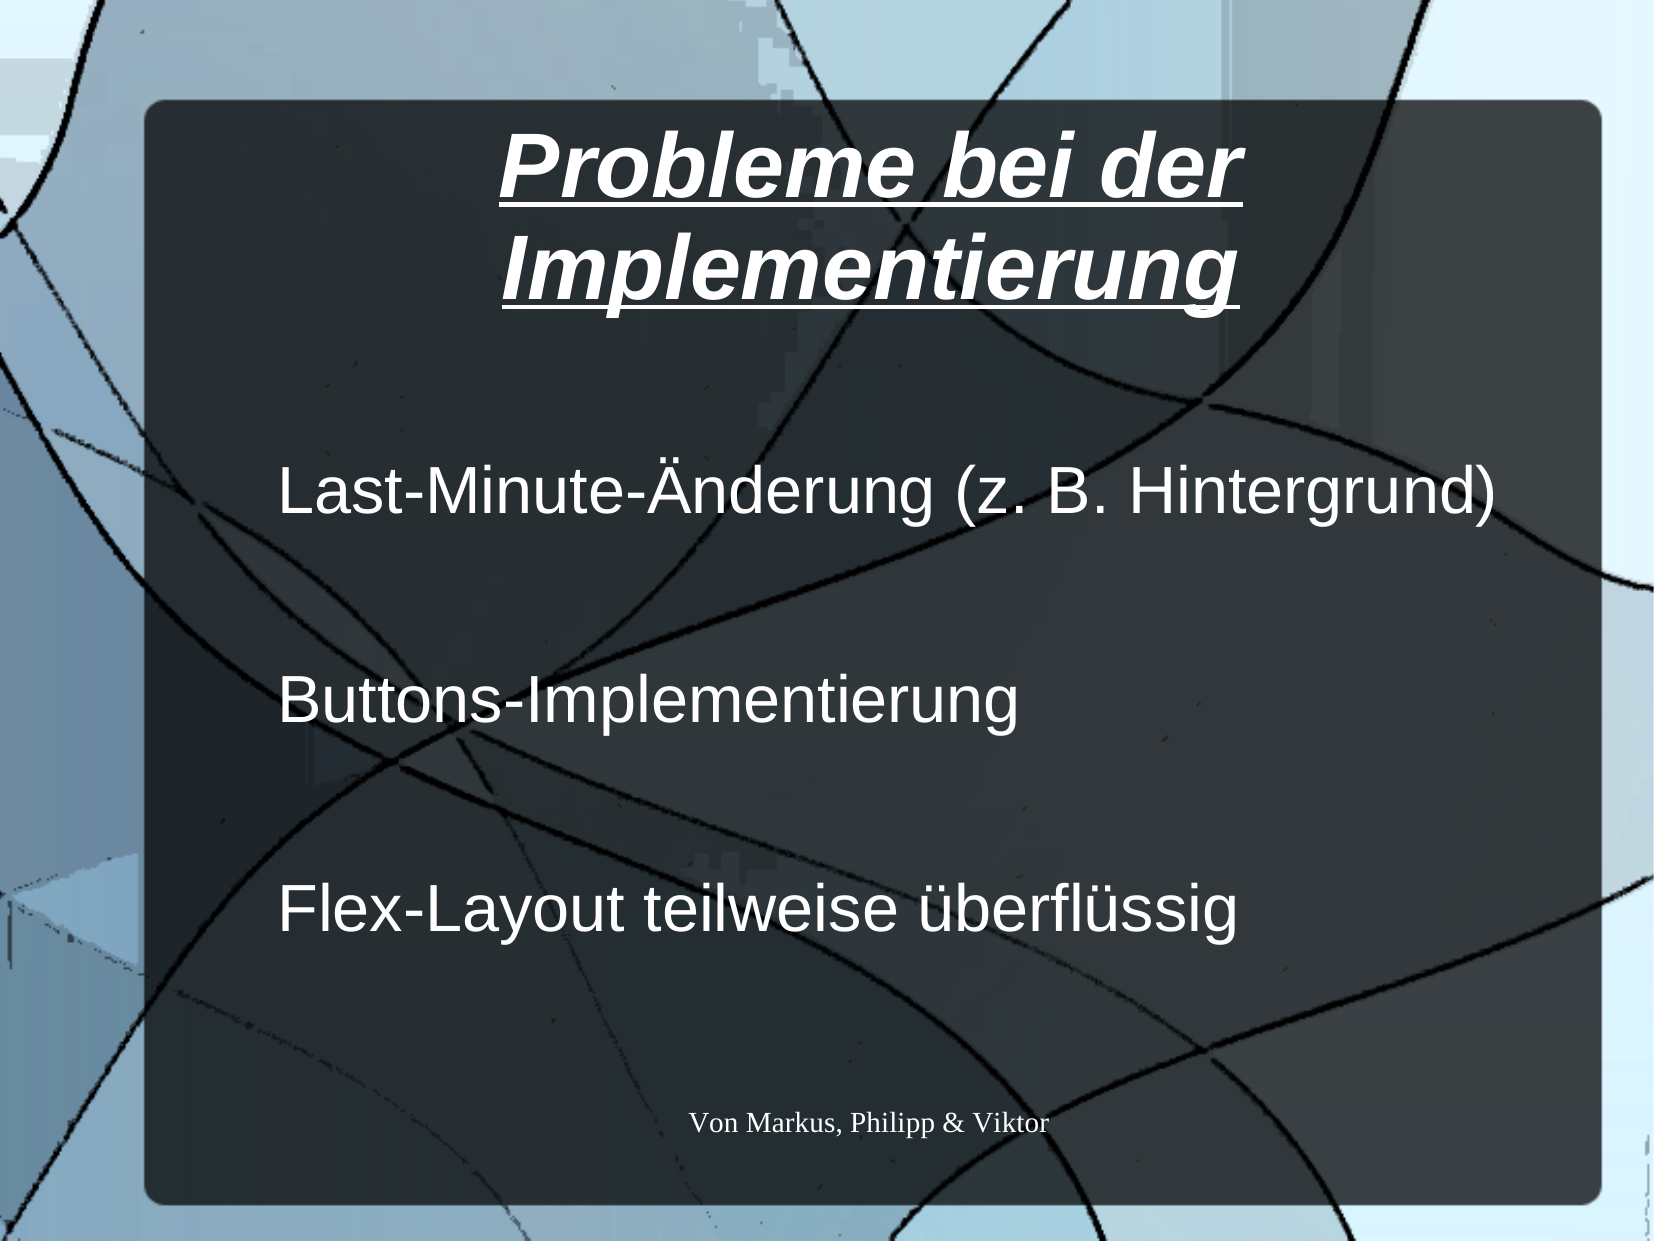

# Probleme bei der Implementierung
Last-Minute-Änderung (z. B. Hintergrund)
Buttons-Implementierung
Flex-Layout teilweise überflüssig
Von Markus, Philipp & Viktor